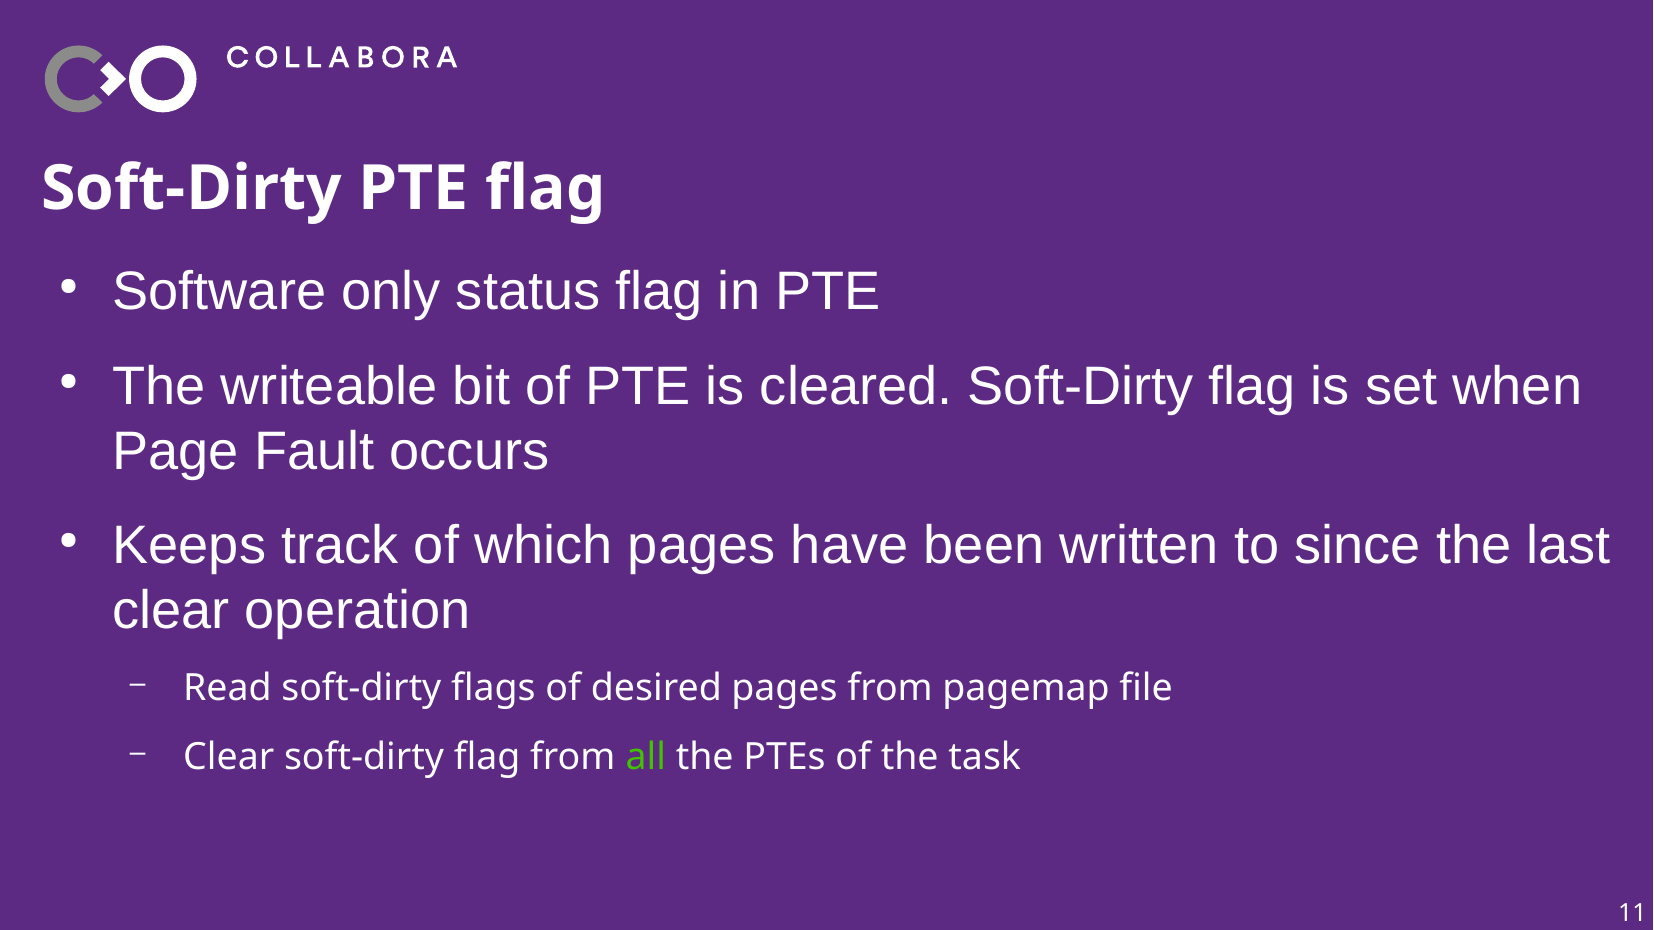

# Soft-Dirty PTE flag
Software only status flag in PTE
The writeable bit of PTE is cleared. Soft-Dirty flag is set when Page Fault occurs
Keeps track of which pages have been written to since the last clear operation
Read soft-dirty flags of desired pages from pagemap file
Clear soft-dirty flag from all the PTEs of the task